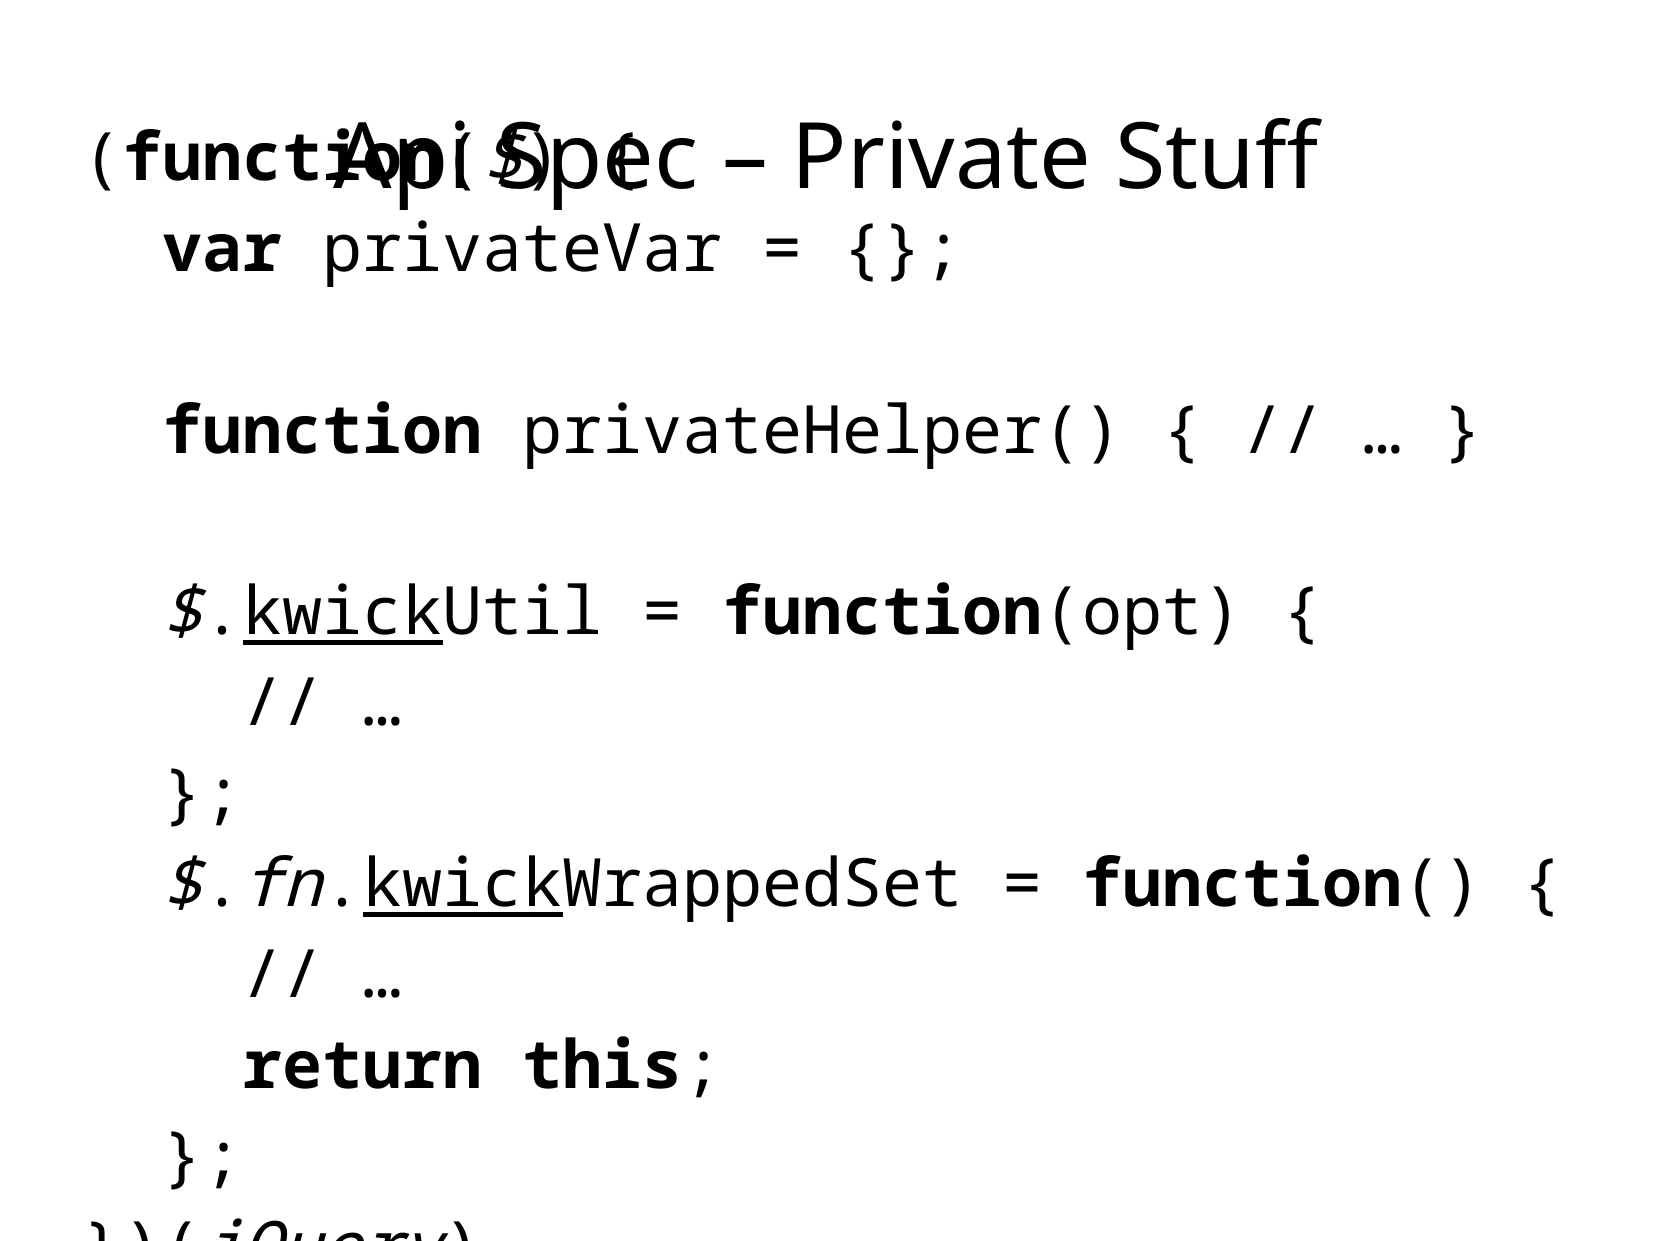

# Api Spec – Private Stuff
(function($) {
 var privateVar = {};
 function privateHelper() { // … }
 $.kwickUtil = function(opt) {
 // …
 };
 $.fn.kwickWrappedSet = function() {
 // …
 return this;
 };
})(jQuery)